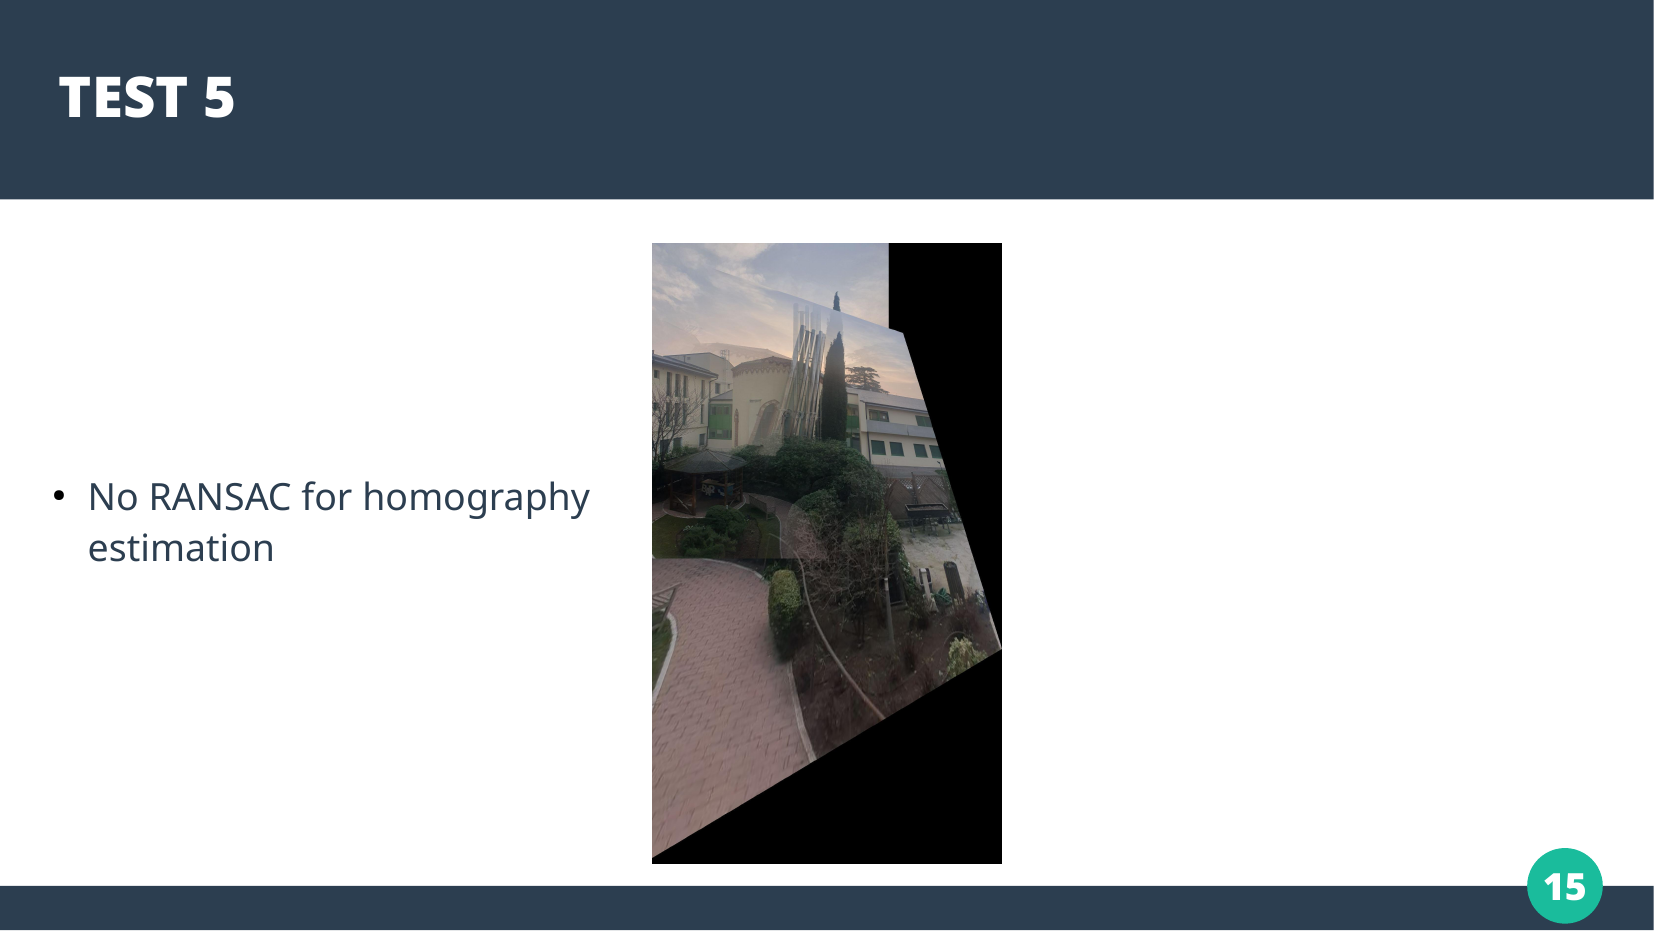

# TEST 5
No RANSAC for homography estimation